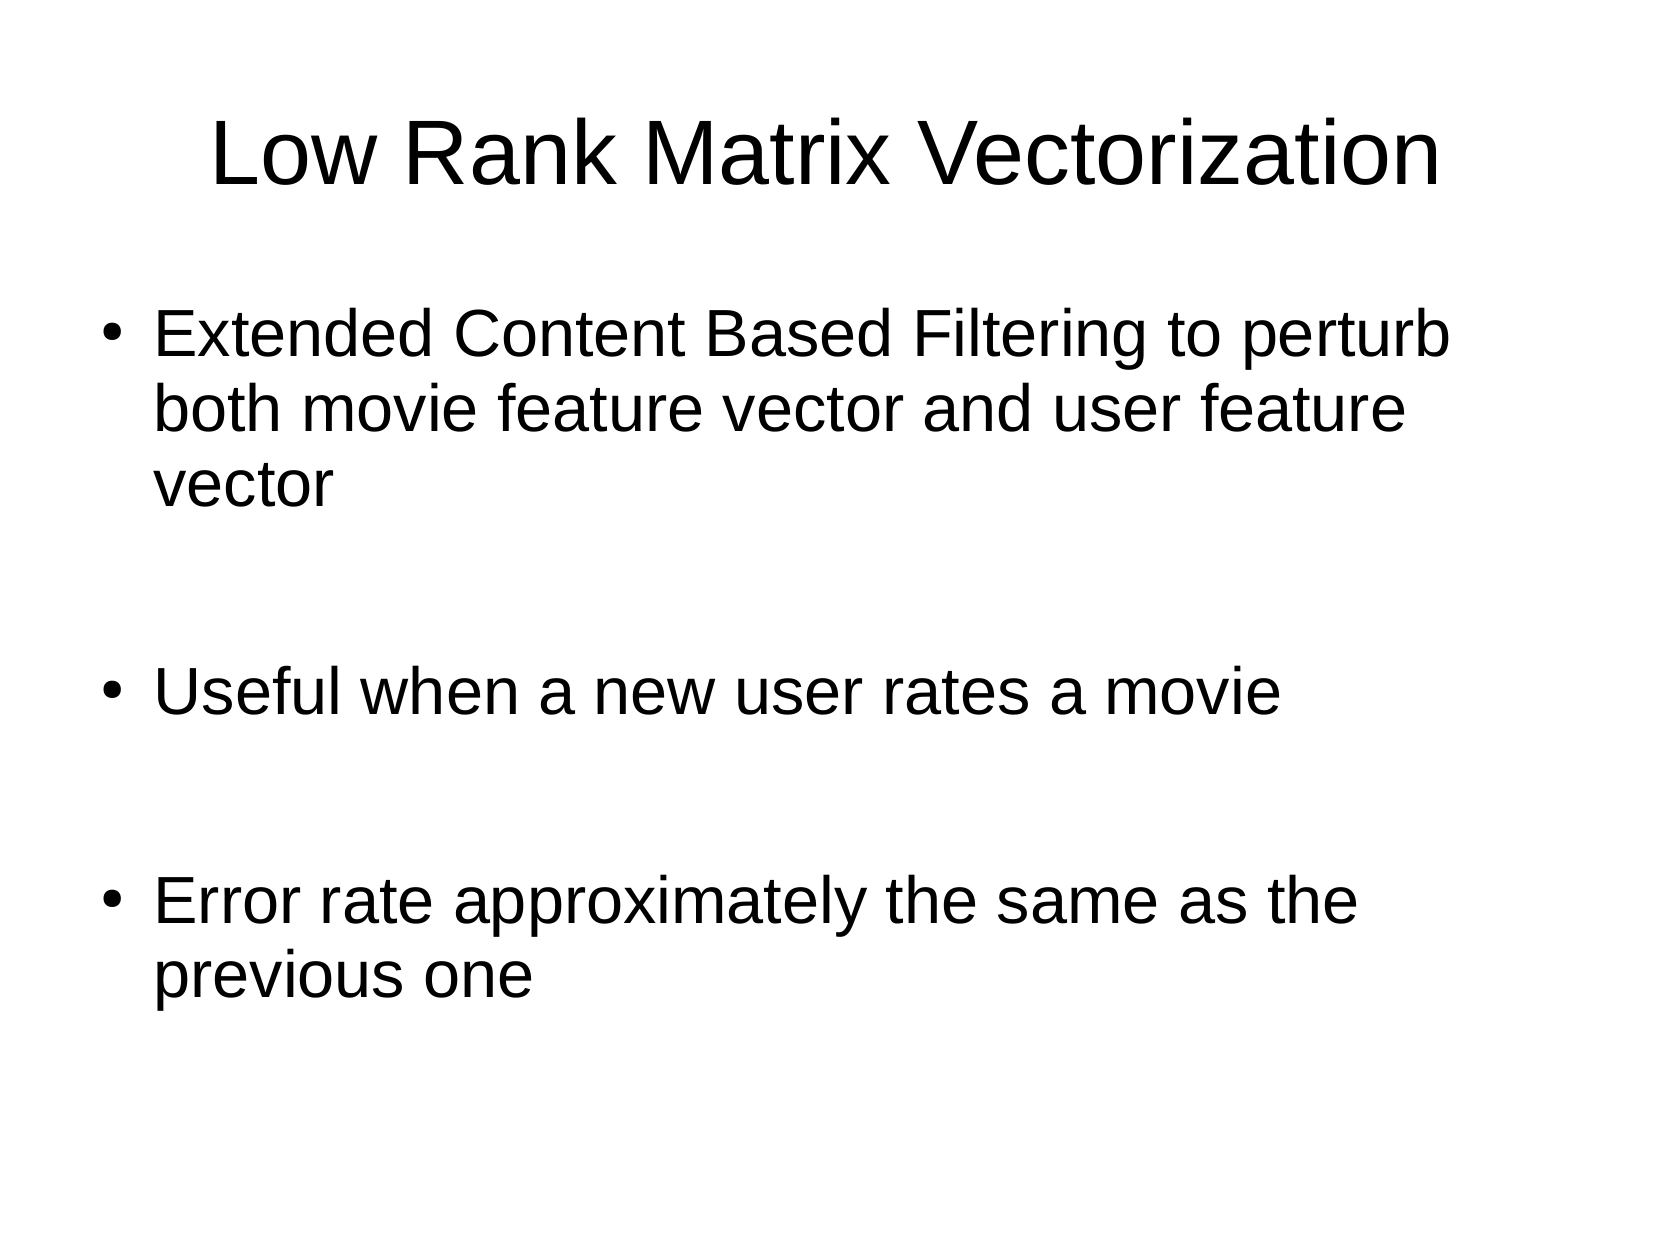

# Low Rank Matrix Vectorization
Extended Content Based Filtering to perturb both movie feature vector and user feature vector
Useful when a new user rates a movie
Error rate approximately the same as the previous one